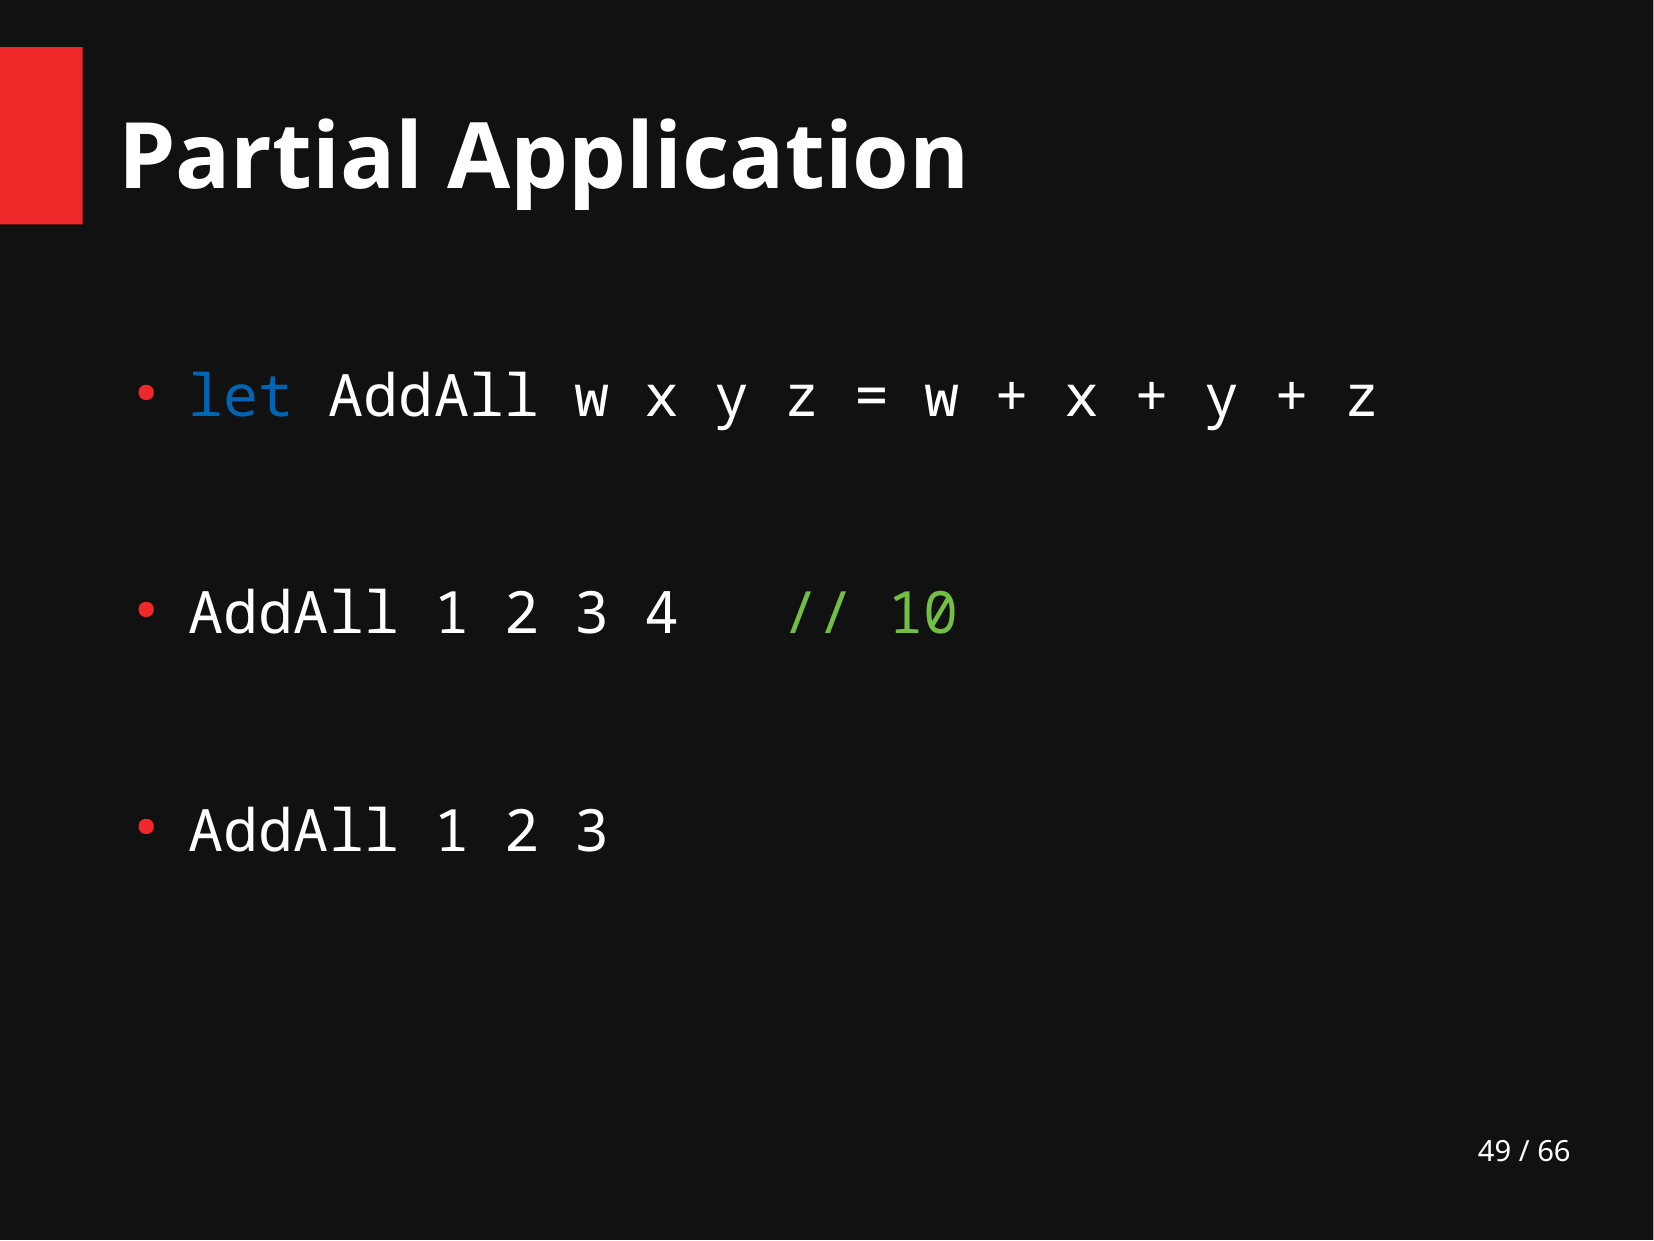

# Partial Application
let AddAll w x y z = w + x + y + z
AddAll 1 2 3 4 // 10
AddAll 1 2 3
49